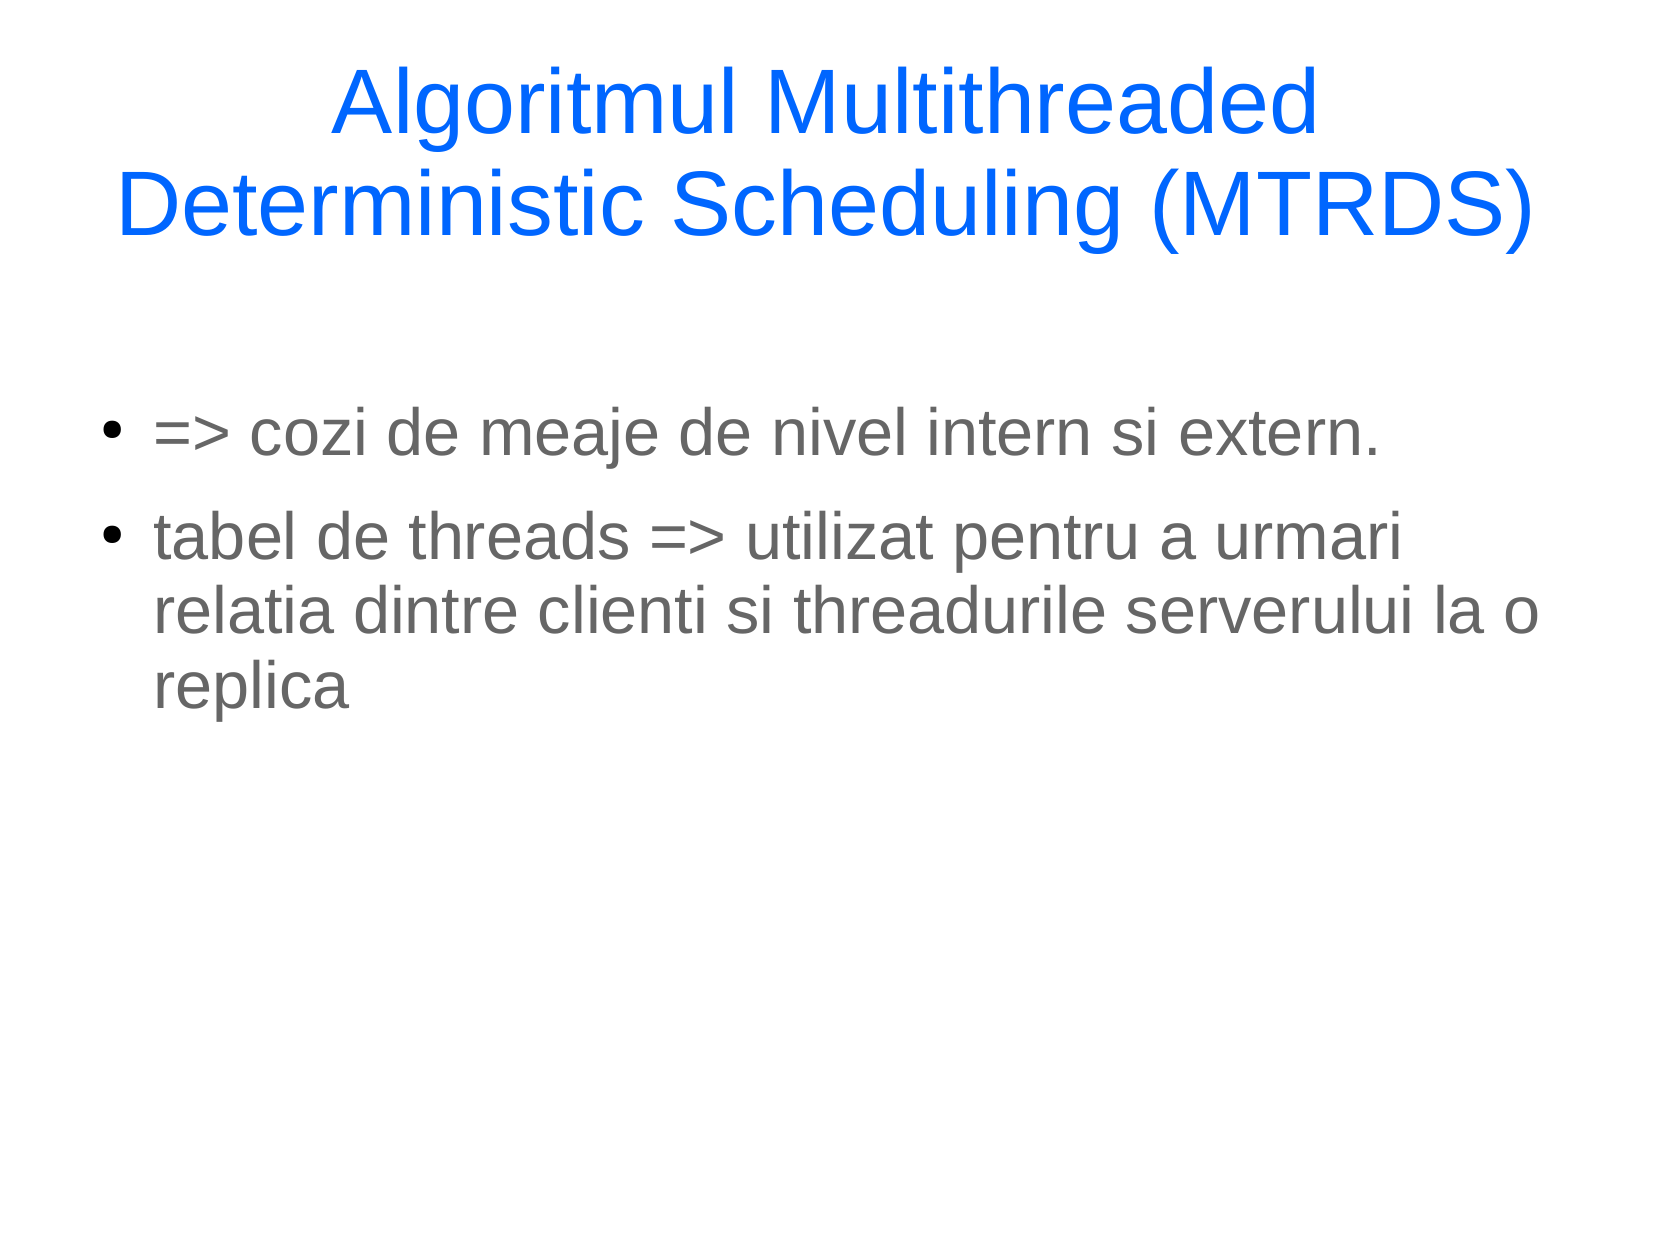

# Algoritmul Multithreaded Deterministic Scheduling (MTRDS)
=> cozi de meaje de nivel intern si extern.
tabel de threads => utilizat pentru a urmari relatia dintre clienti si threadurile serverului la o replica